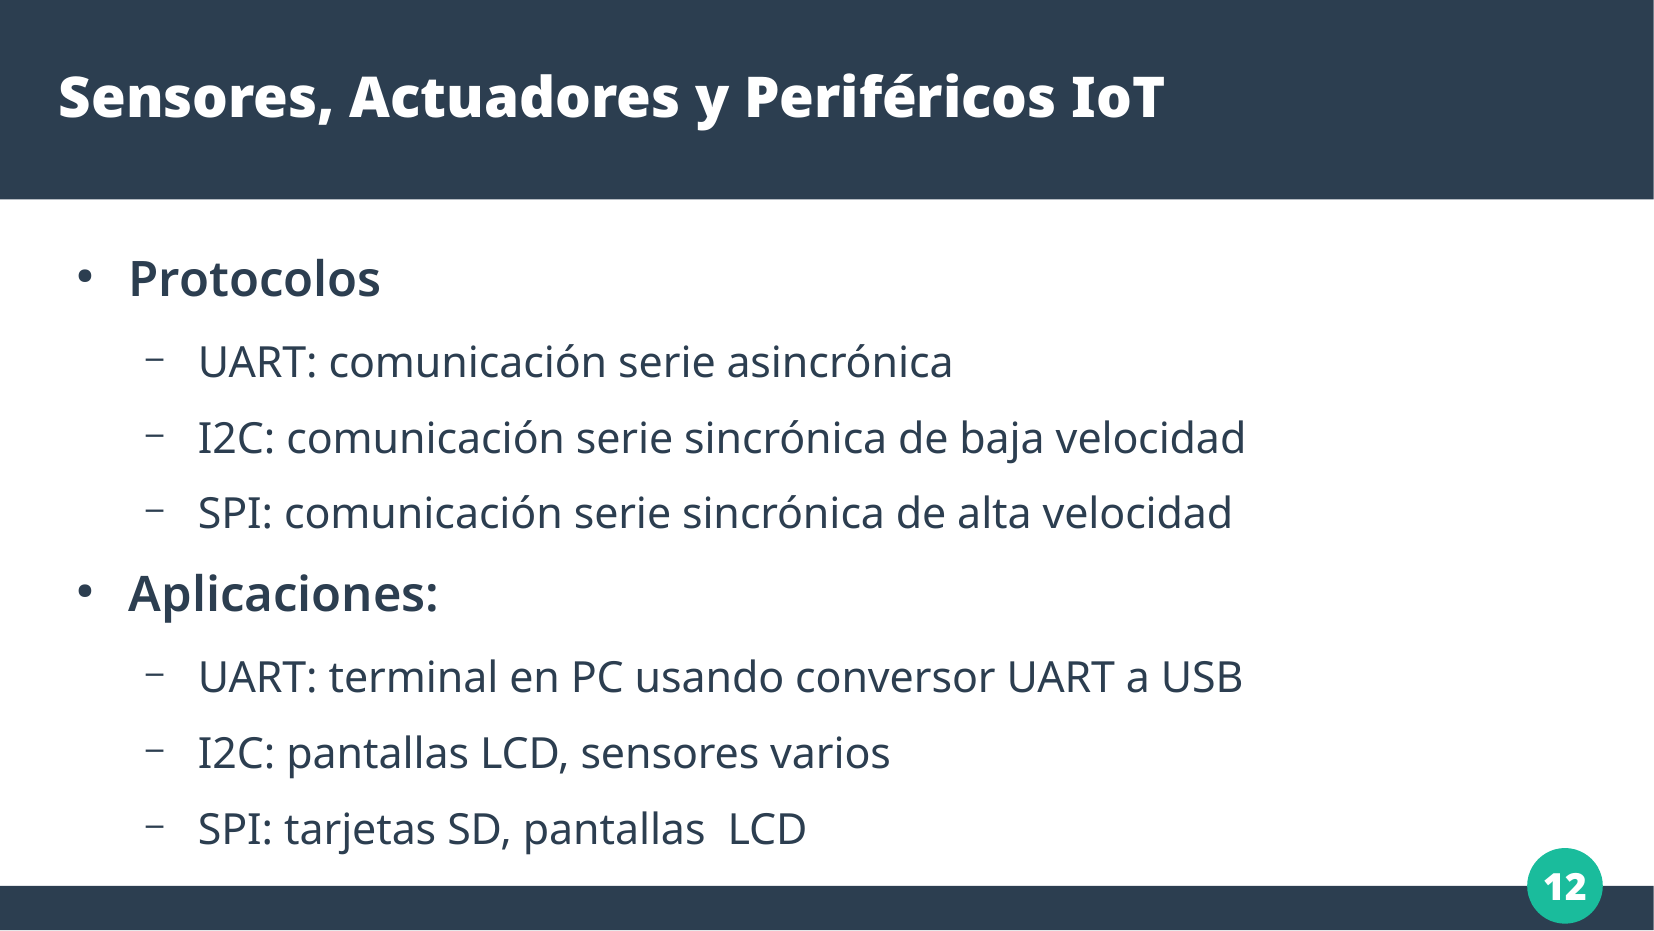

# Sensores, Actuadores y Periféricos IoT
Protocolos
UART: comunicación serie asincrónica
I2C: comunicación serie sincrónica de baja velocidad
SPI: comunicación serie sincrónica de alta velocidad
Aplicaciones:
UART: terminal en PC usando conversor UART a USB
I2C: pantallas LCD, sensores varios
SPI: tarjetas SD, pantallas LCD